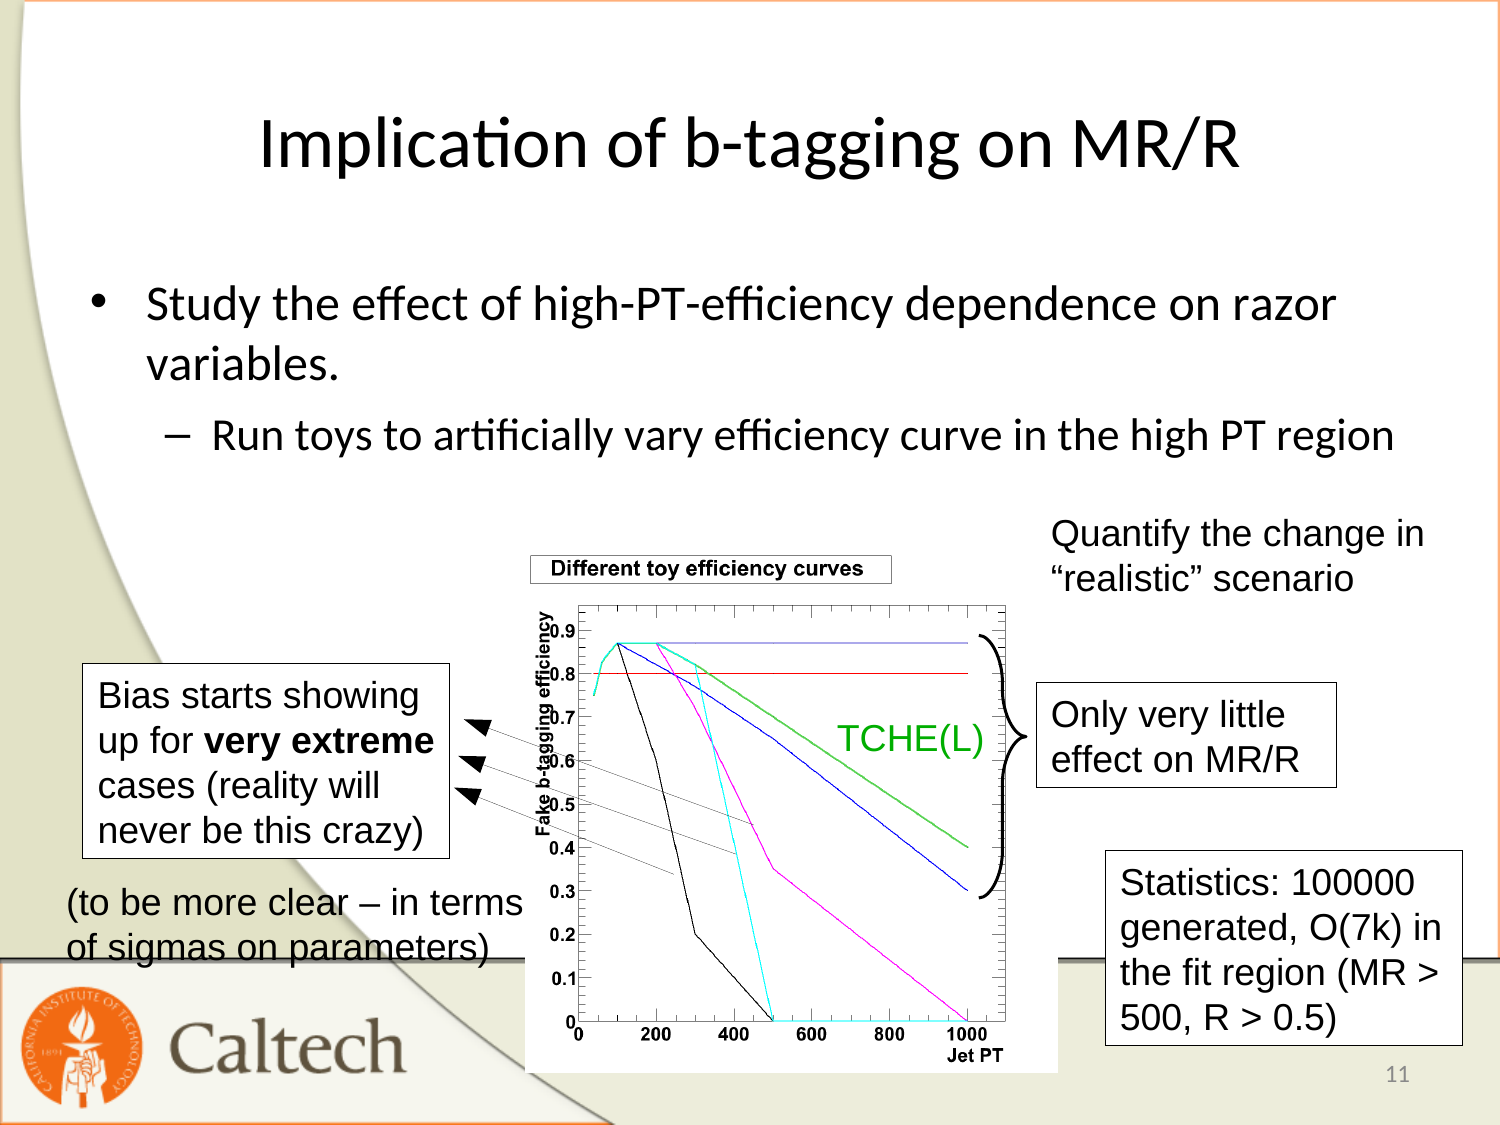

# Implication of b-tagging on MR/R
Study the effect of high-PT-efficiency dependence on razor variables.
Run toys to artificially vary efficiency curve in the high PT region
Quantify the change in “realistic” scenario
Bias starts showing up for very extreme cases (reality will never be this crazy)
Only very little effect on MR/R
TCHE(L)
Statistics: 100000 generated, O(7k) in the fit region (MR > 500, R > 0.5)
(to be more clear – in terms of sigmas on parameters)
11